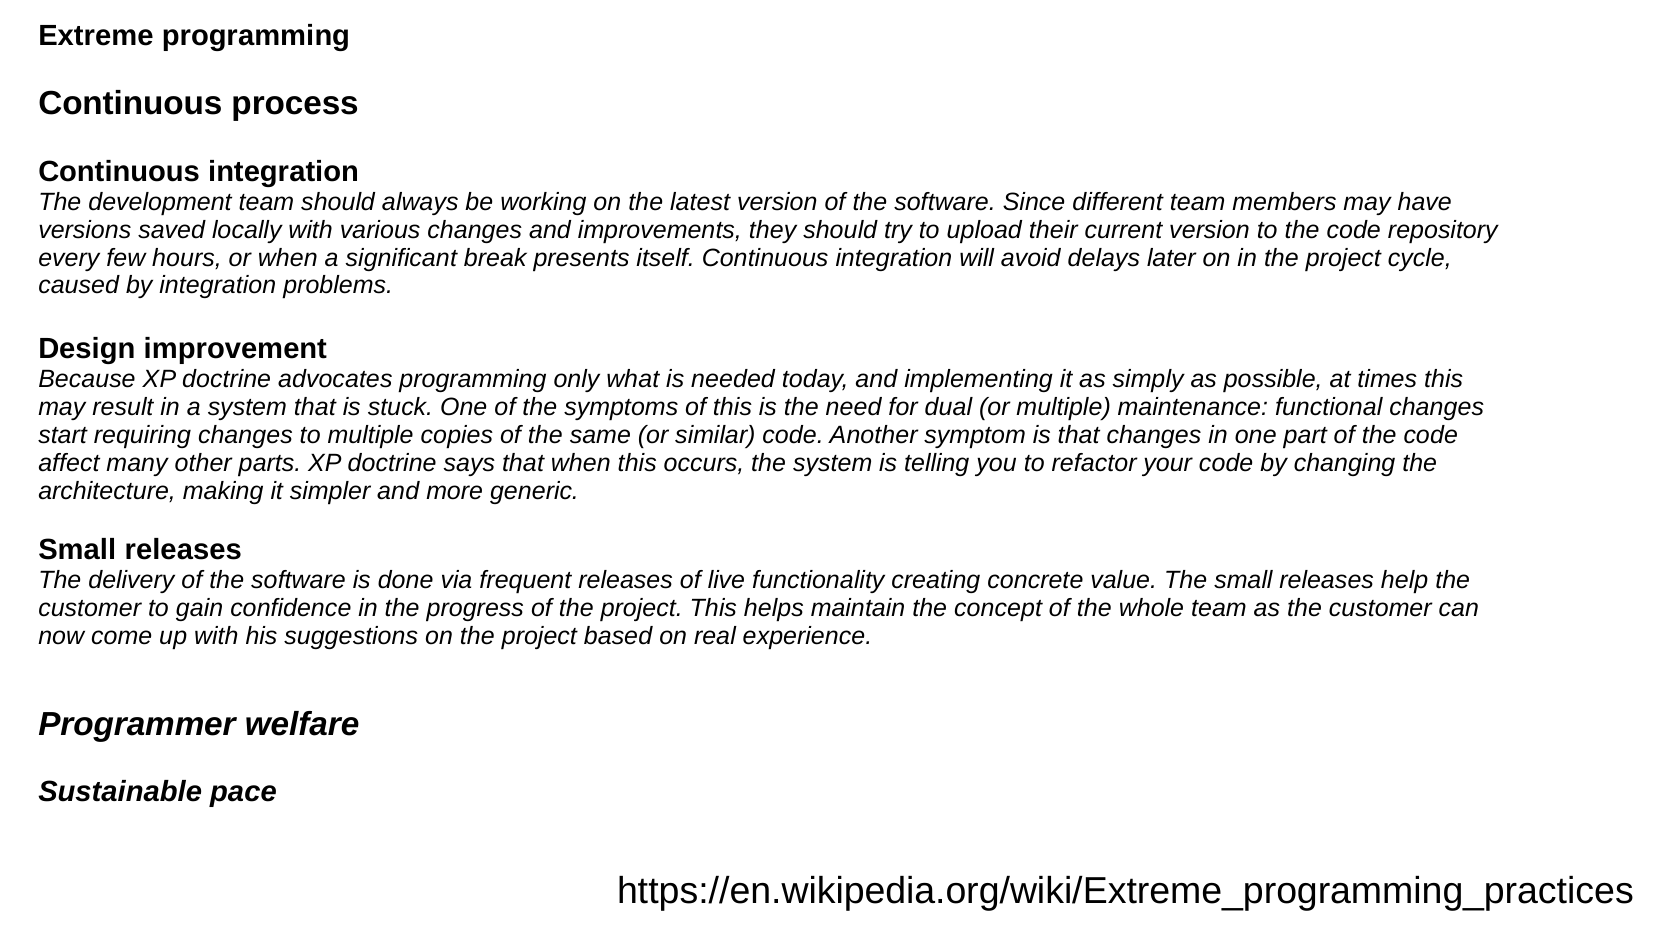

Extreme programming
Continuous process
Continuous integration
The development team should always be working on the latest version of the software. Since different team members may have versions saved locally with various changes and improvements, they should try to upload their current version to the code repository every few hours, or when a significant break presents itself. Continuous integration will avoid delays later on in the project cycle, caused by integration problems.
Design improvement
Because XP doctrine advocates programming only what is needed today, and implementing it as simply as possible, at times this may result in a system that is stuck. One of the symptoms of this is the need for dual (or multiple) maintenance: functional changes start requiring changes to multiple copies of the same (or similar) code. Another symptom is that changes in one part of the code affect many other parts. XP doctrine says that when this occurs, the system is telling you to refactor your code by changing the architecture, making it simpler and more generic.
Small releases
The delivery of the software is done via frequent releases of live functionality creating concrete value. The small releases help the customer to gain confidence in the progress of the project. This helps maintain the concept of the whole team as the customer can now come up with his suggestions on the project based on real experience.
Programmer welfare
Sustainable pace
https://en.wikipedia.org/wiki/Extreme_programming_practices